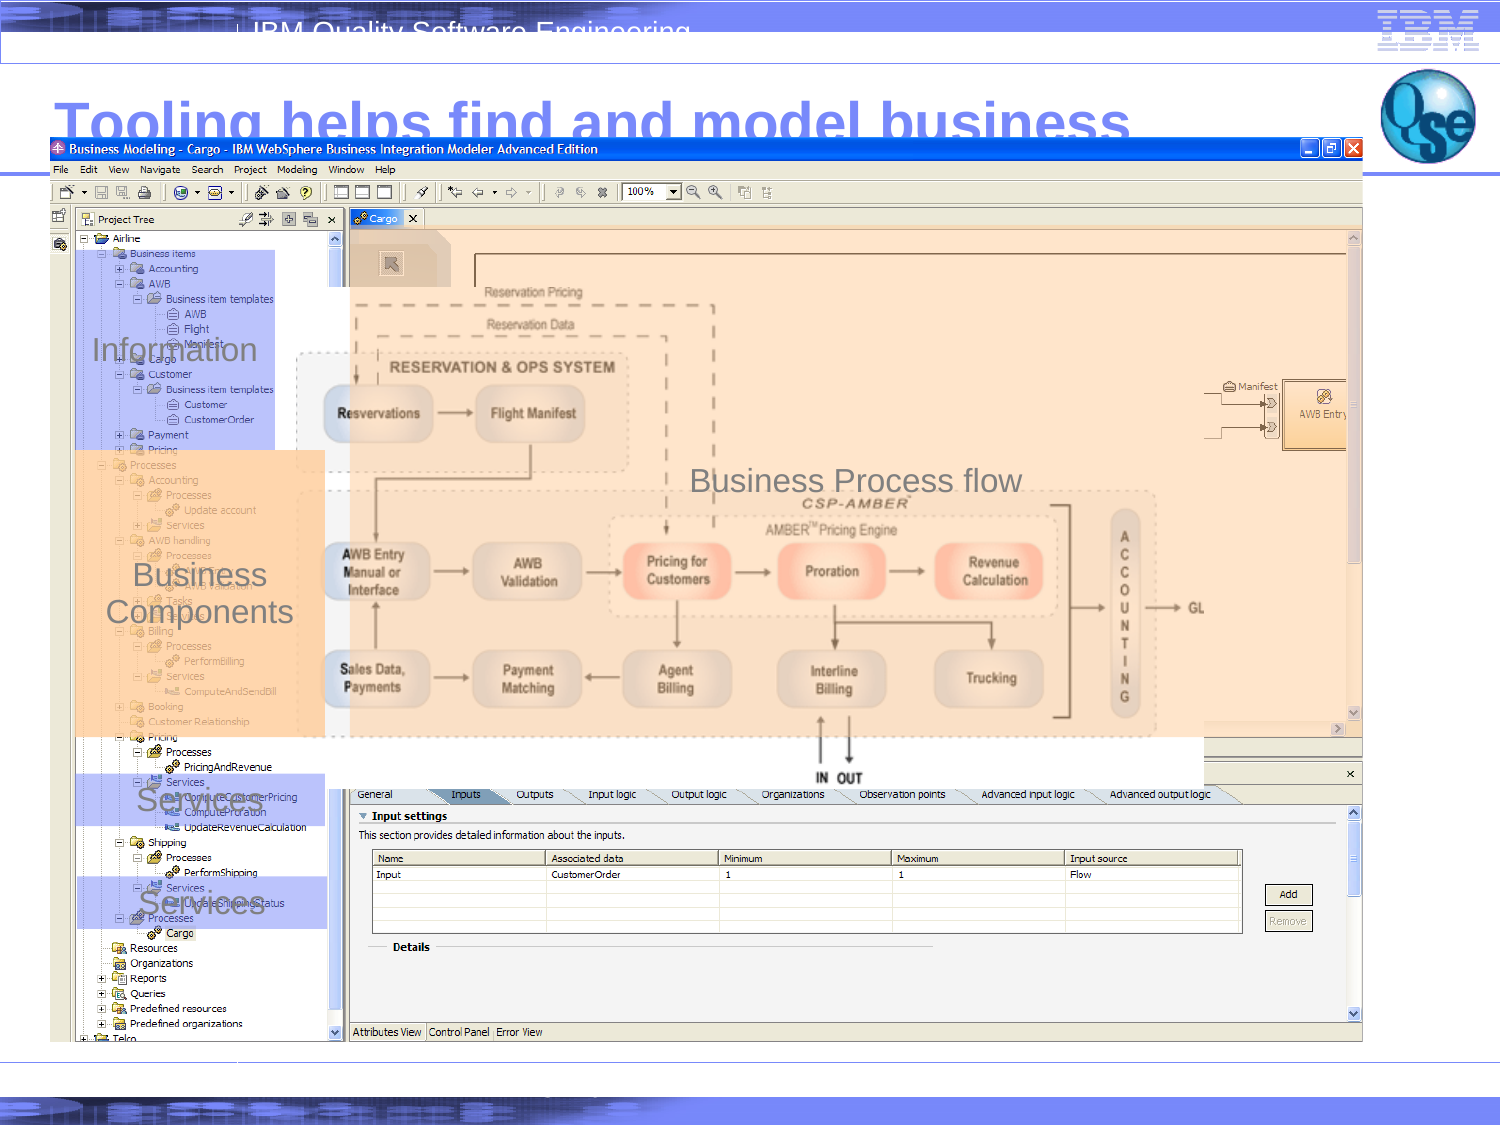

# Tooling helps find and model business processes and services
Business Process flow
Information
Business Components
Services
Services
39